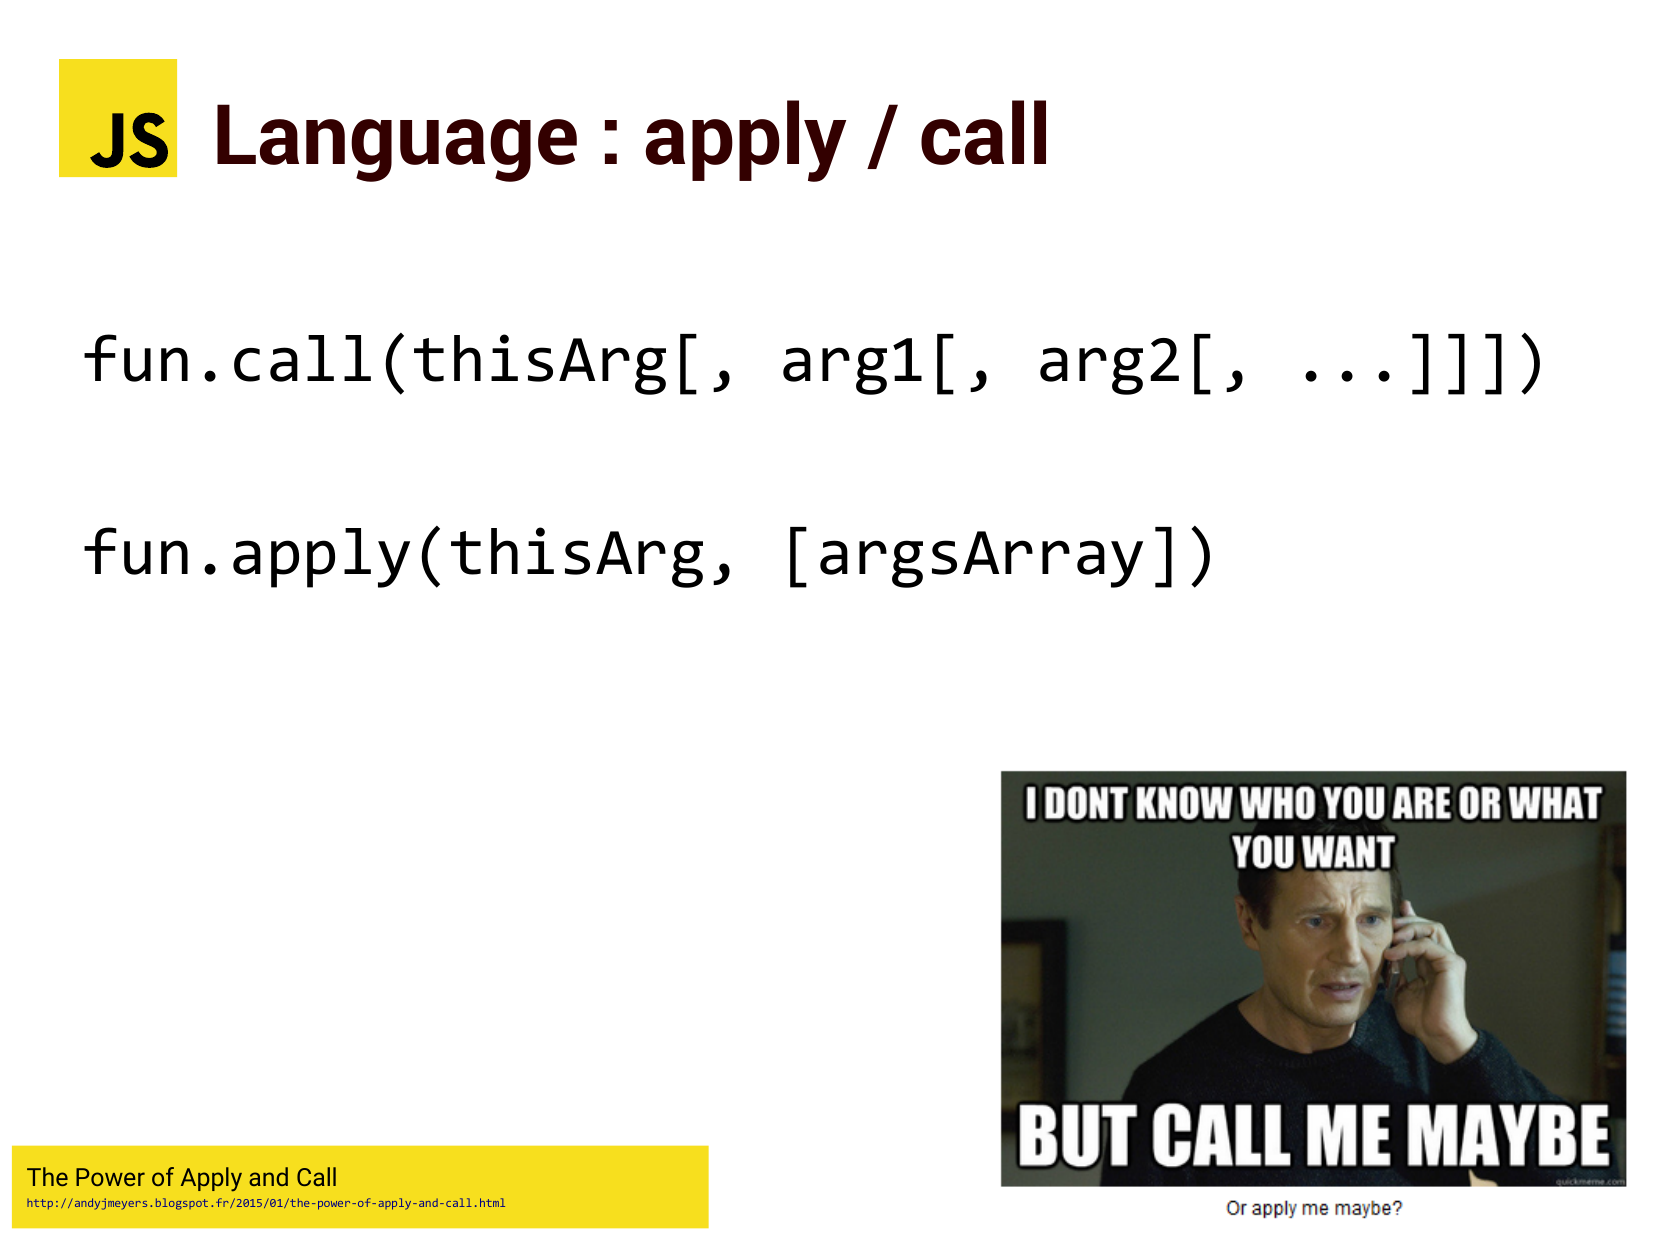

# Language : apply / call
fun.call(thisArg[, arg1[, arg2[, ...]]])
fun.apply(thisArg, [argsArray])
The Power of Apply and Call
http://andyjmeyers.blogspot.fr/2015/01/the-power-of-apply-and-call.html